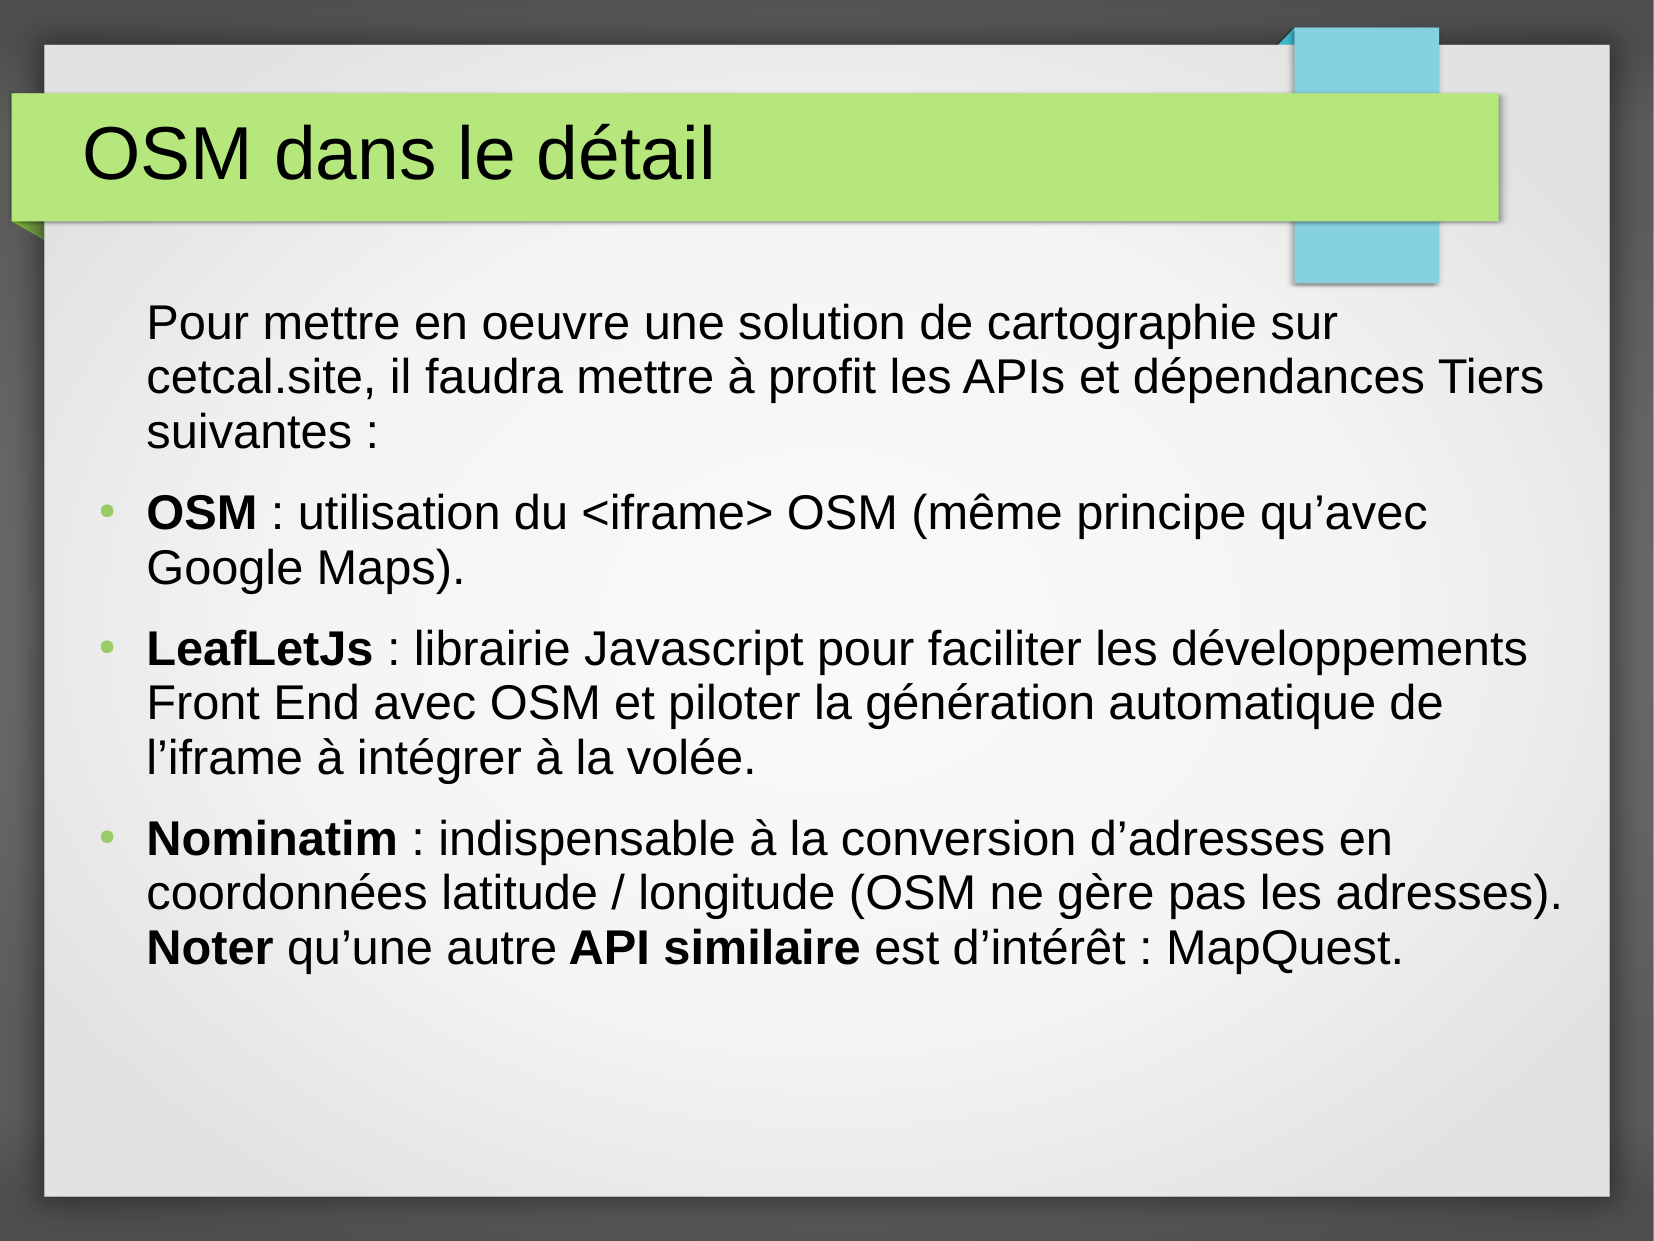

# OSM dans le détail
Pour mettre en oeuvre une solution de cartographie sur cetcal.site, il faudra mettre à profit les APIs et dépendances Tiers suivantes :
OSM : utilisation du <iframe> OSM (même principe qu’avec Google Maps).
LeafLetJs : librairie Javascript pour faciliter les développements Front End avec OSM et piloter la génération automatique de l’iframe à intégrer à la volée.
Nominatim : indispensable à la conversion d’adresses en coordonnées latitude / longitude (OSM ne gère pas les adresses). Noter qu’une autre API similaire est d’intérêt : MapQuest.